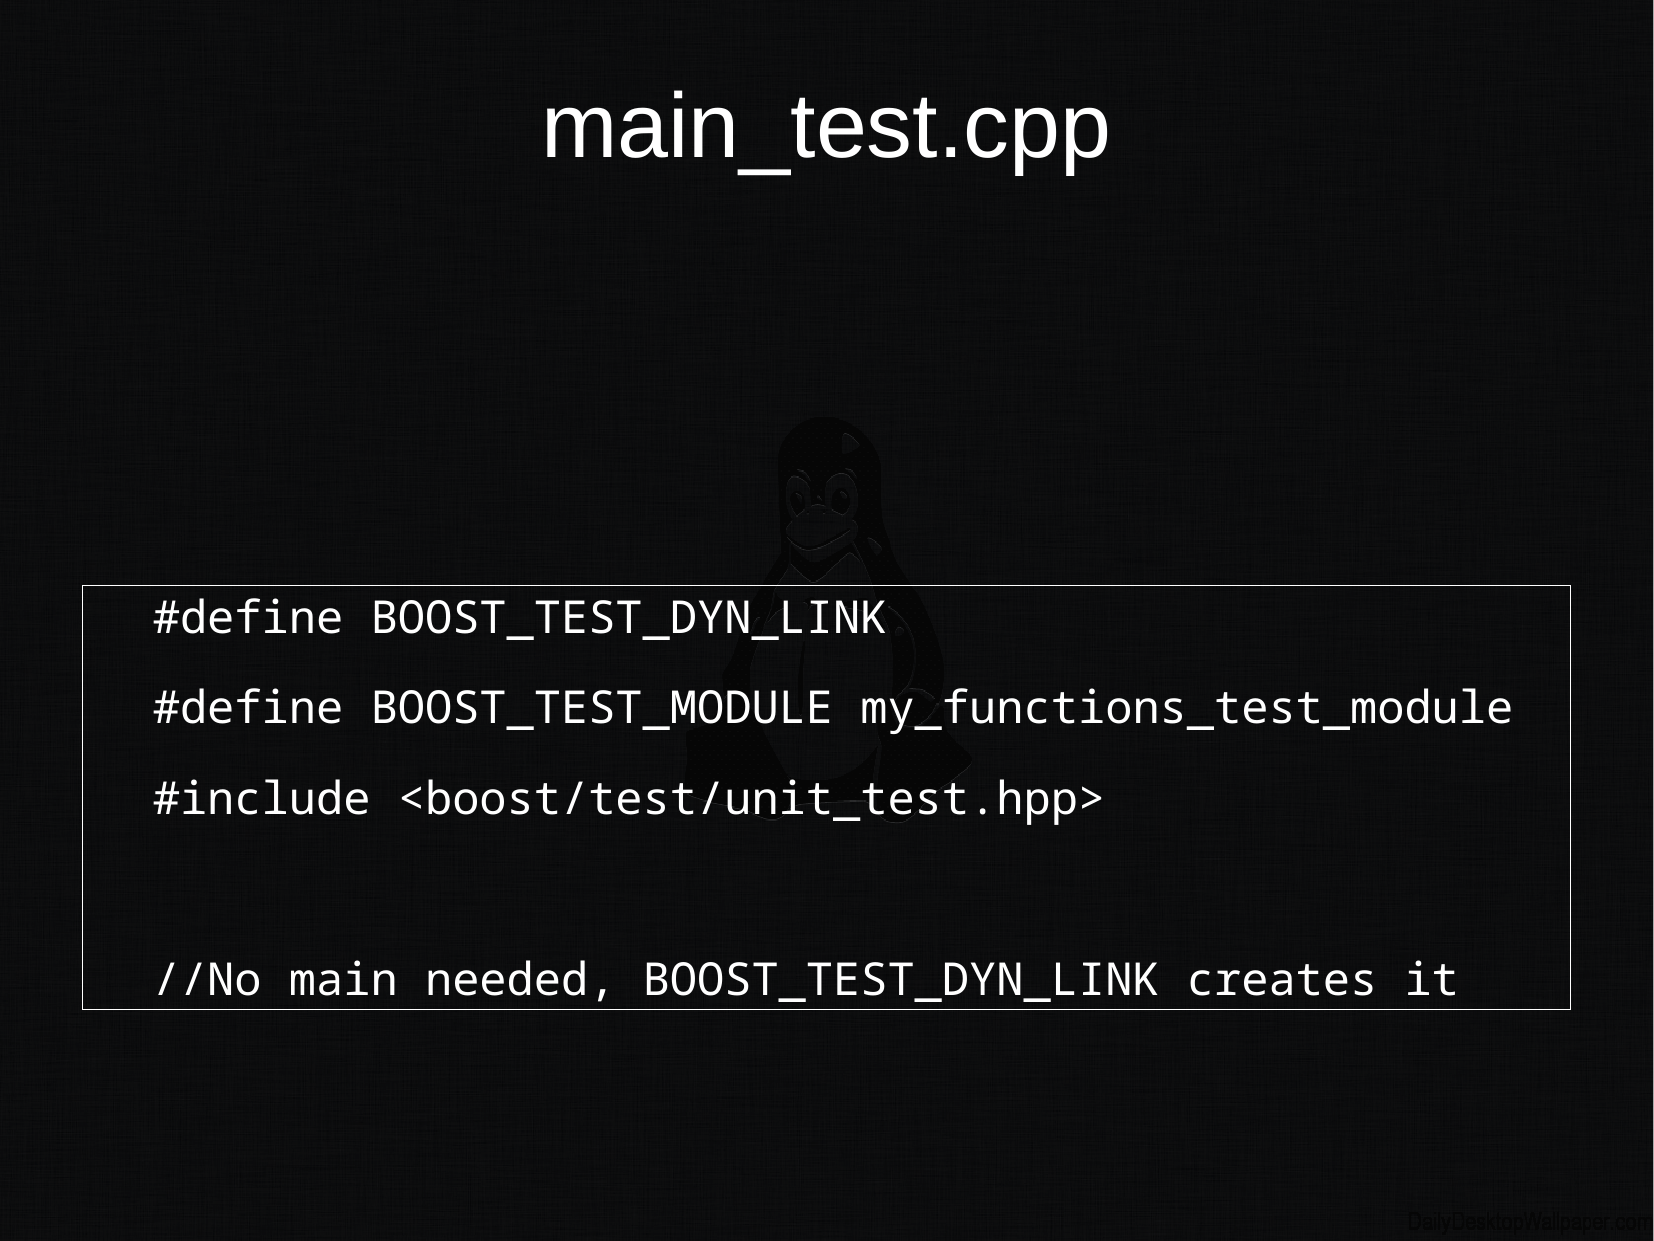

# main_test.cpp
#define BOOST_TEST_DYN_LINK
#define BOOST_TEST_MODULE my_functions_test_module
#include <boost/test/unit_test.hpp>
//No main needed, BOOST_TEST_DYN_LINK creates it